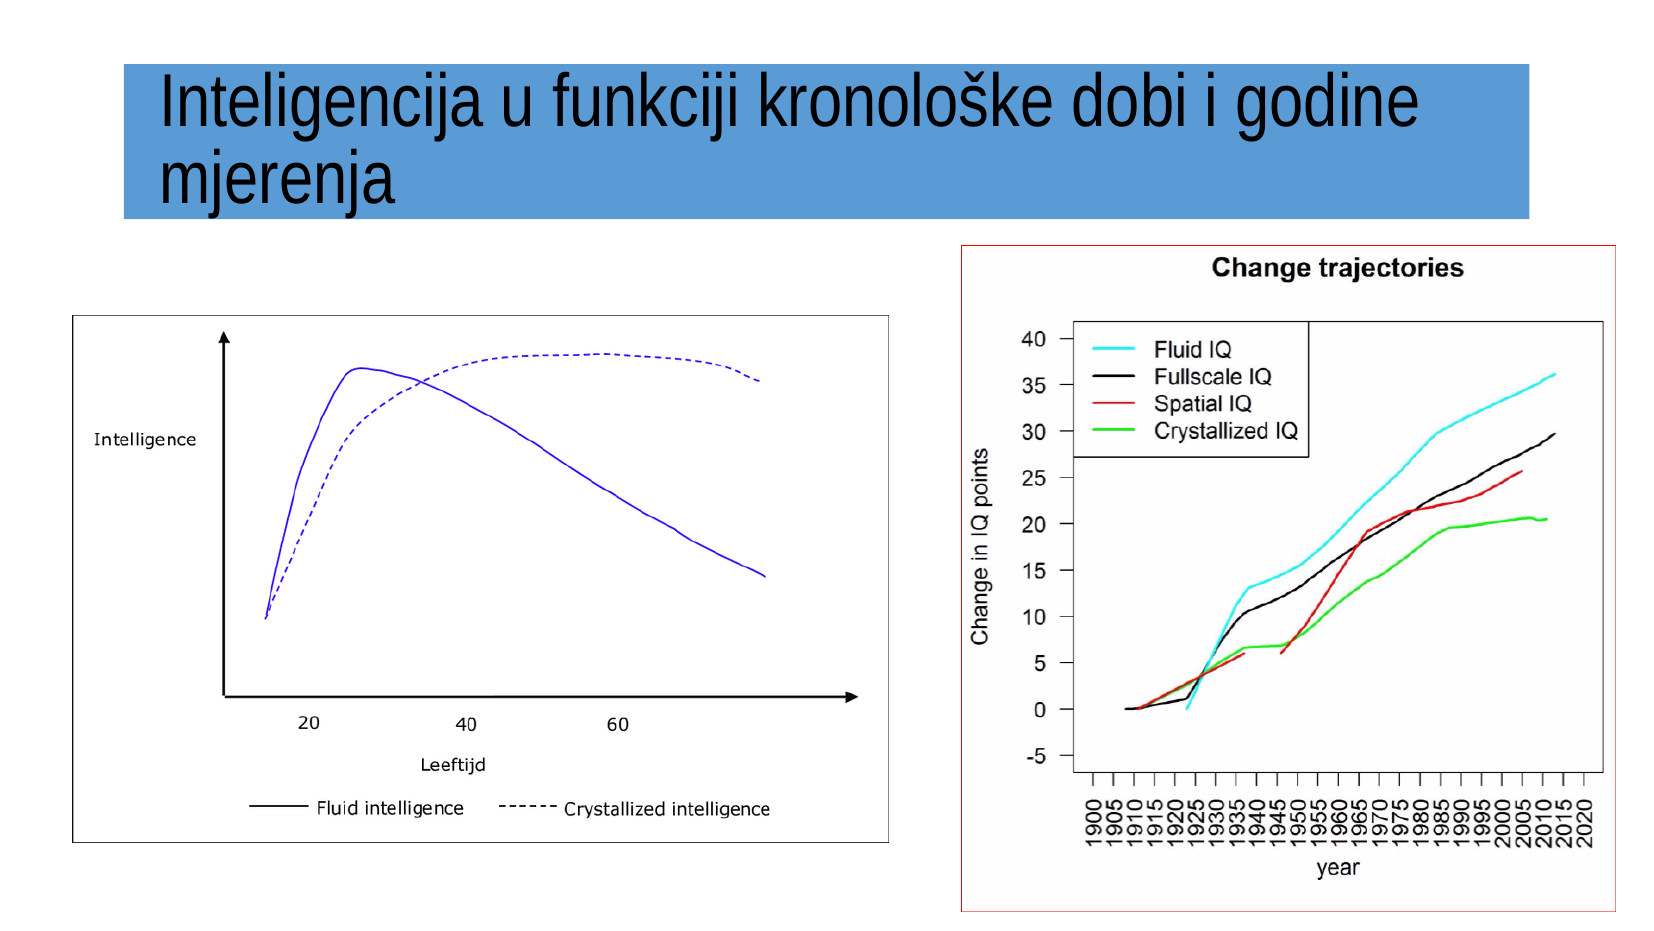

#
Inteligencija u funkciji kronološke dobi i godine mjerenja